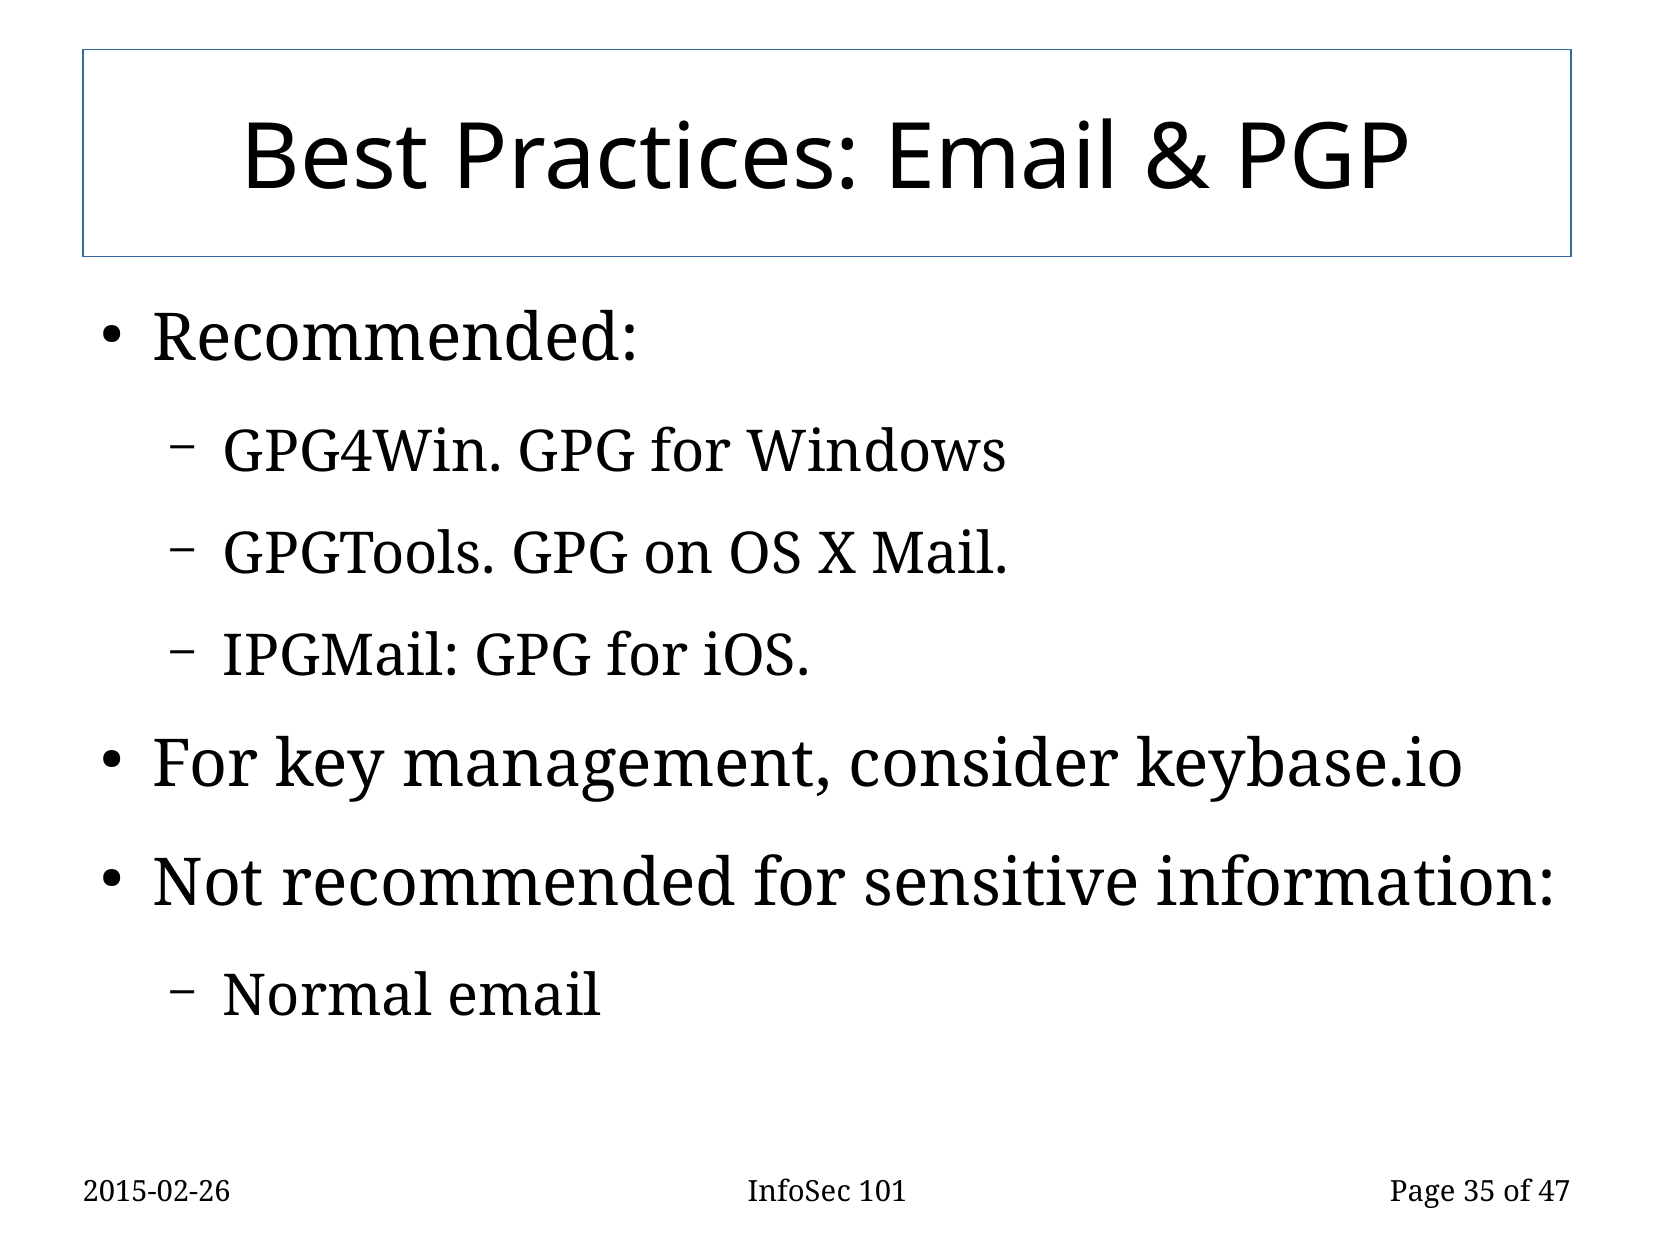

# Best Practices: Email & PGP
Recommended:
GPG4Win. GPG for Windows
GPGTools. GPG on OS X Mail.
IPGMail: GPG for iOS.
For key management, consider keybase.io
Not recommended for sensitive information:
Normal email
2015-02-26
InfoSec 101
35